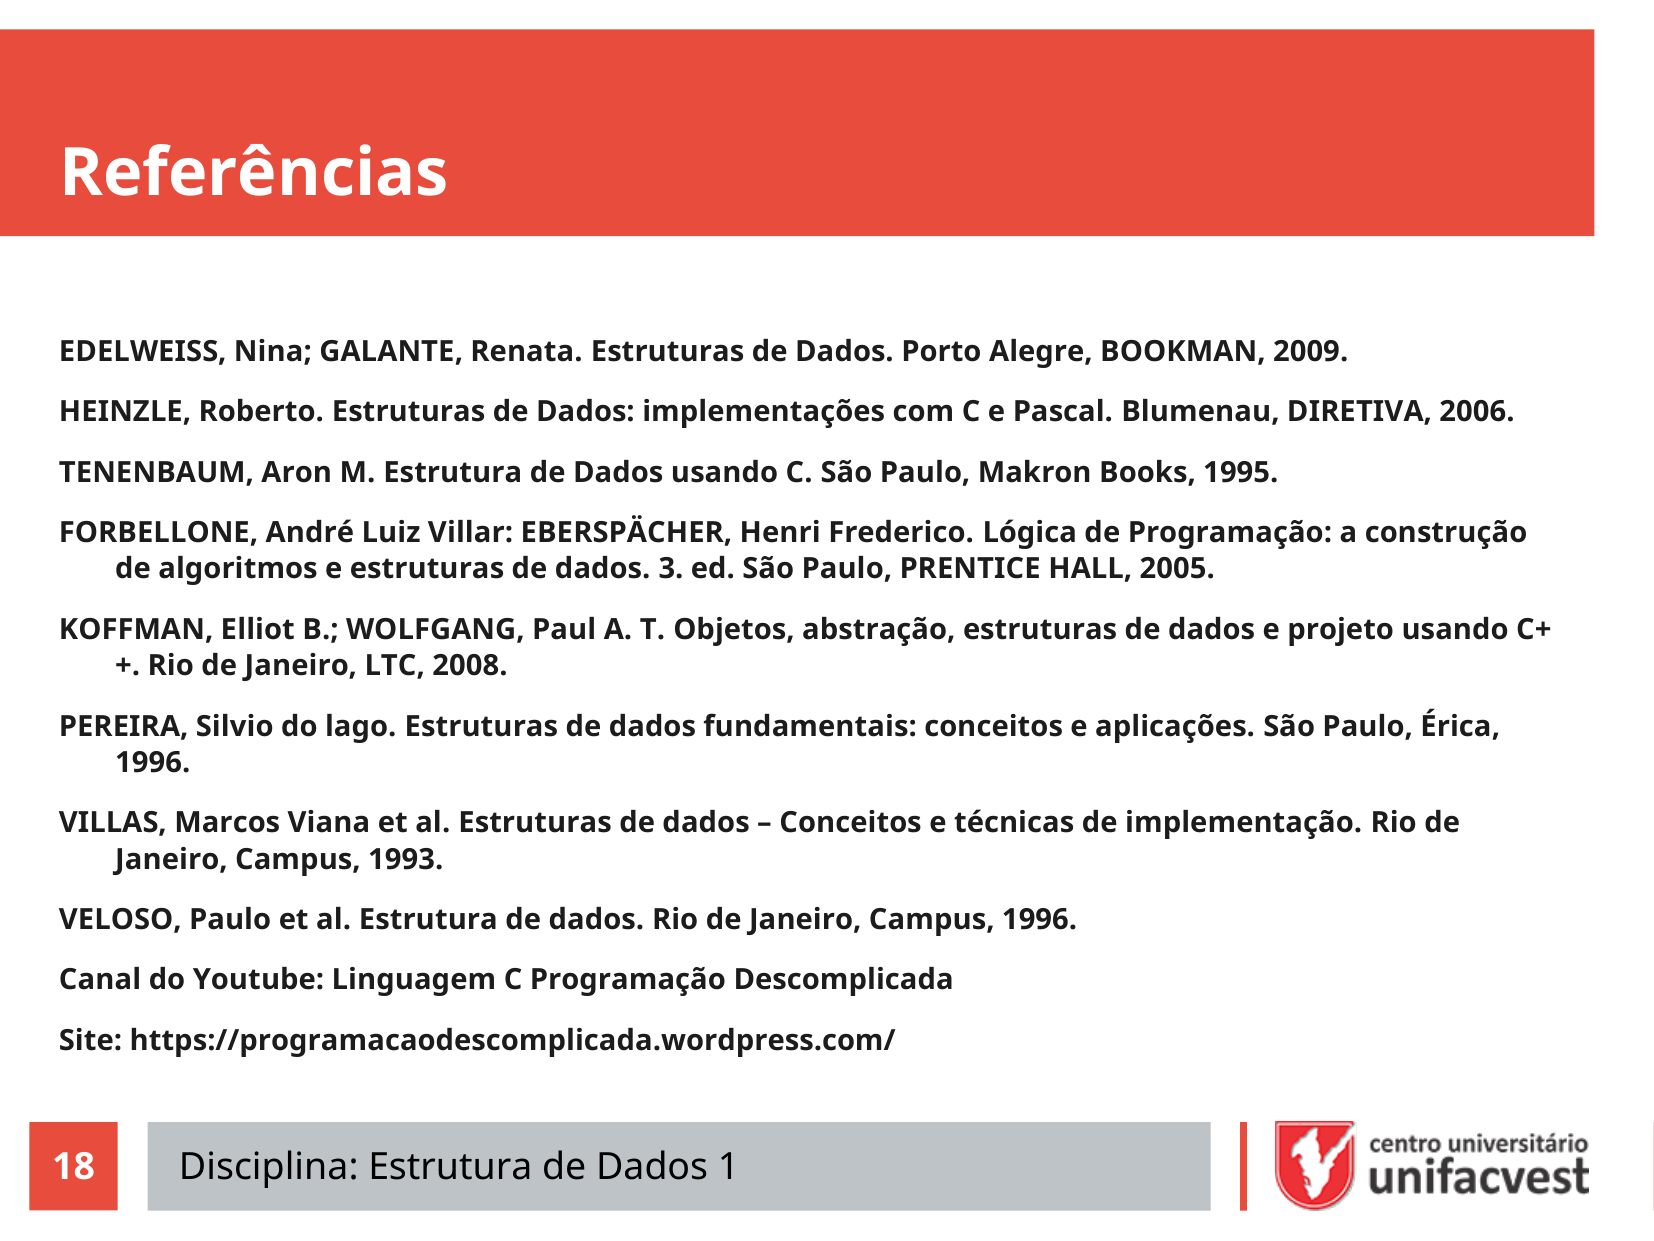

Referências
# EDELWEISS, Nina; GALANTE, Renata. Estruturas de Dados. Porto Alegre, BOOKMAN, 2009.
HEINZLE, Roberto. Estruturas de Dados: implementações com C e Pascal. Blumenau, DIRETIVA, 2006.
TENENBAUM, Aron M. Estrutura de Dados usando C. São Paulo, Makron Books, 1995.
FORBELLONE, André Luiz Villar: EBERSPÄCHER, Henri Frederico. Lógica de Programação: a construção de algoritmos e estruturas de dados. 3. ed. São Paulo, PRENTICE HALL, 2005.
KOFFMAN, Elliot B.; WOLFGANG, Paul A. T. Objetos, abstração, estruturas de dados e projeto usando C++. Rio de Janeiro, LTC, 2008.
PEREIRA, Silvio do lago. Estruturas de dados fundamentais: conceitos e aplicações. São Paulo, Érica, 1996.
VILLAS, Marcos Viana et al. Estruturas de dados – Conceitos e técnicas de implementação. Rio de Janeiro, Campus, 1993.
VELOSO, Paulo et al. Estrutura de dados. Rio de Janeiro, Campus, 1996.
Canal do Youtube: Linguagem C Programação Descomplicada
Site: https://programacaodescomplicada.wordpress.com/
18
Disciplina: Estrutura de Dados 1